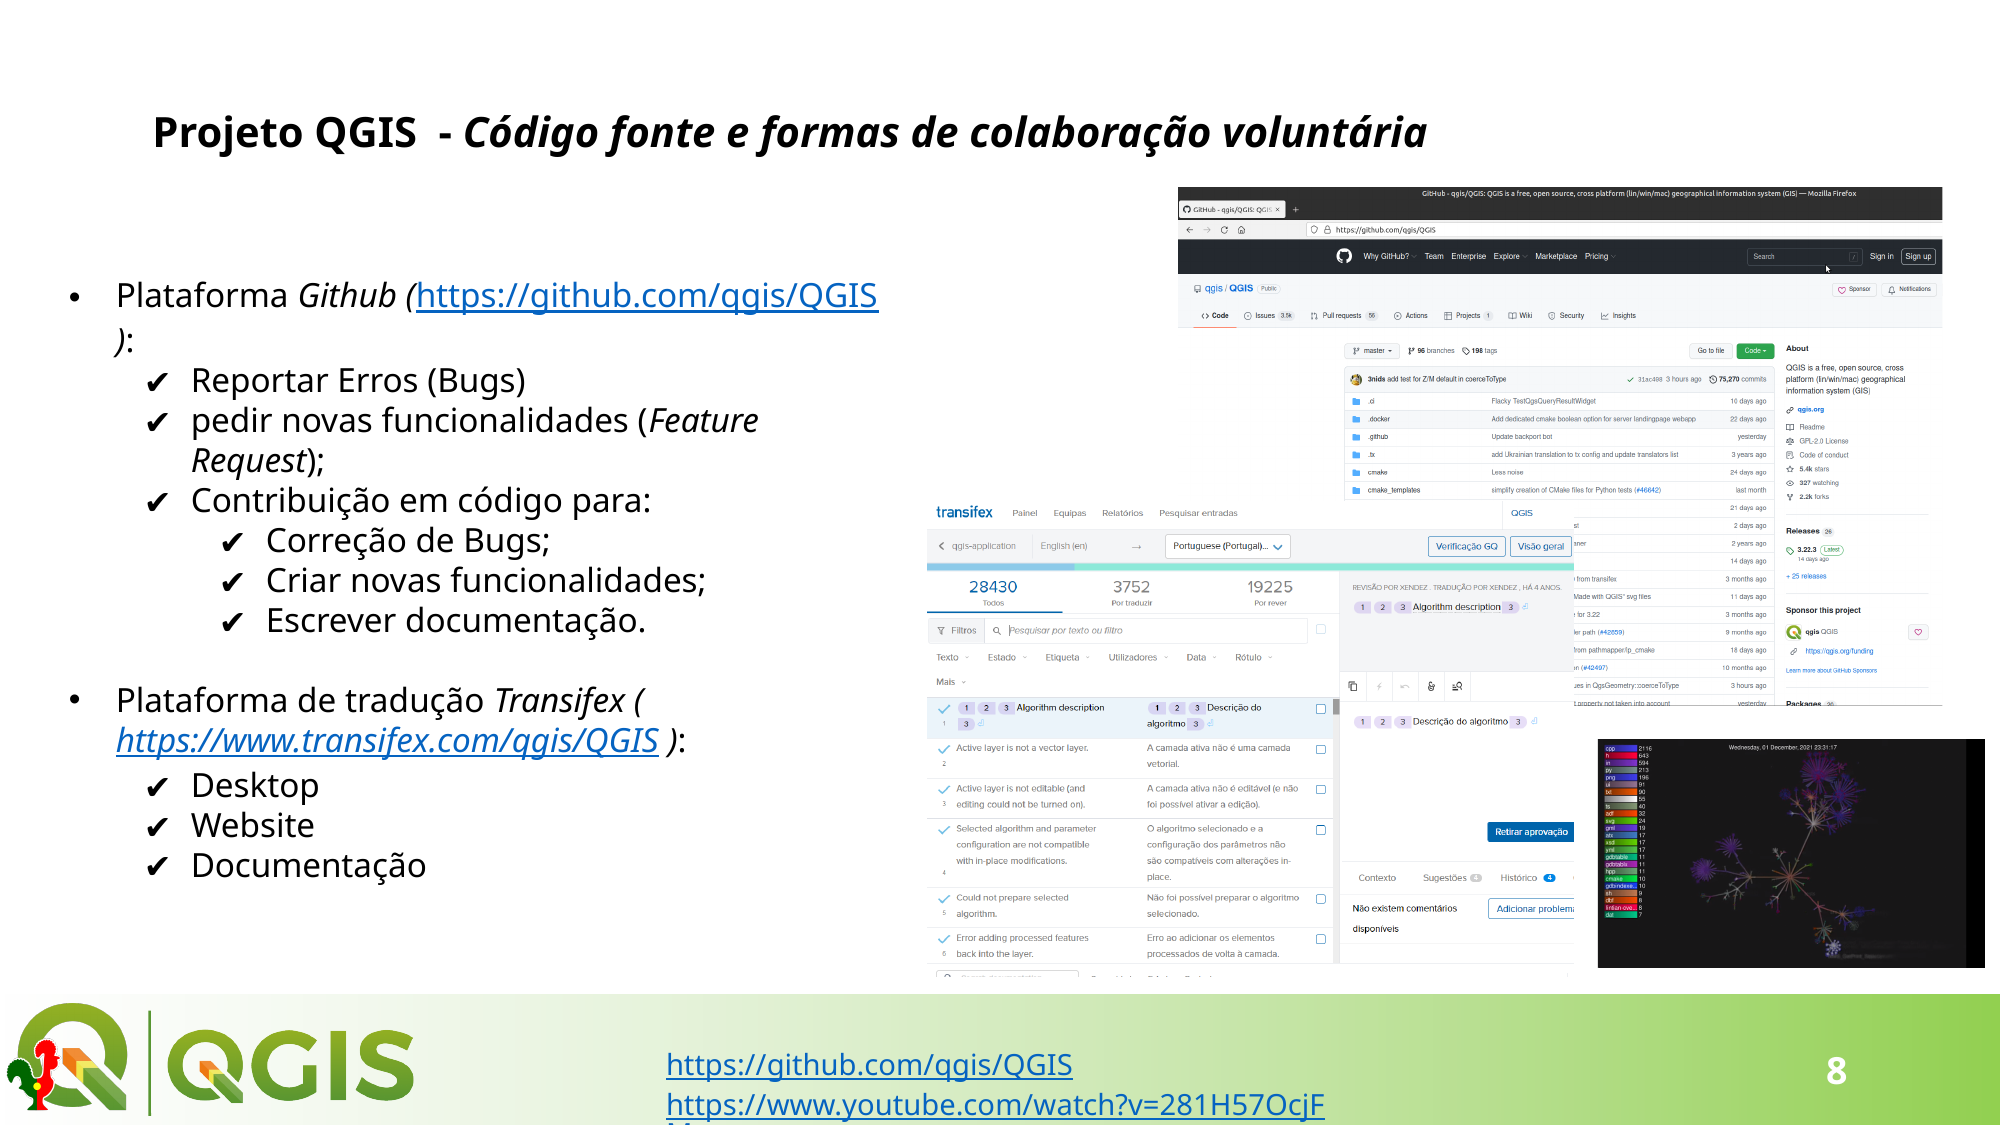

# Projeto QGIS - Código fonte e formas de colaboração voluntária
Plataforma Github (https://github.com/qgis/QGIS):
Reportar Erros (Bugs)
pedir novas funcionalidades (Feature Request);
Contribuição em código para:
Correção de Bugs;
Criar novas funcionalidades;
Escrever documentação.
Plataforma de tradução Transifex (https://www.transifex.com/qgis/QGIS ):
Desktop
Website
Documentação
https://github.com/qgis/QGIS
https://www.youtube.com/watch?v=281H57OcjFM